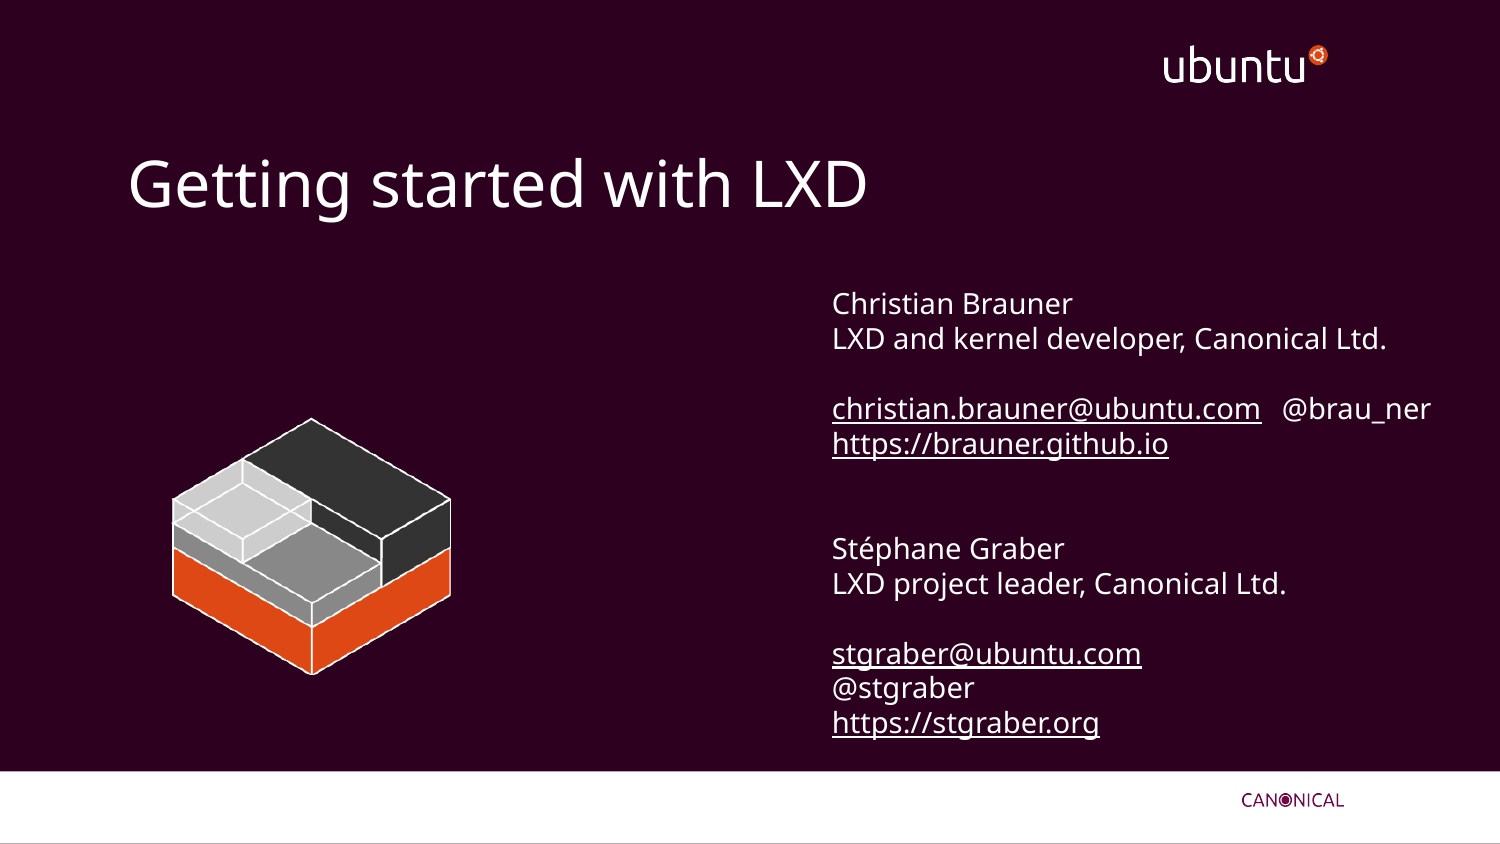

# Getting started with LXD
Christian Brauner
LXD and kernel developer, Canonical Ltd.
christian.brauner@ubuntu.com	@brau_ner
https://brauner.github.io
Stéphane Graber
LXD project leader, Canonical Ltd.
stgraber@ubuntu.com			 @stgraber
https://stgraber.org